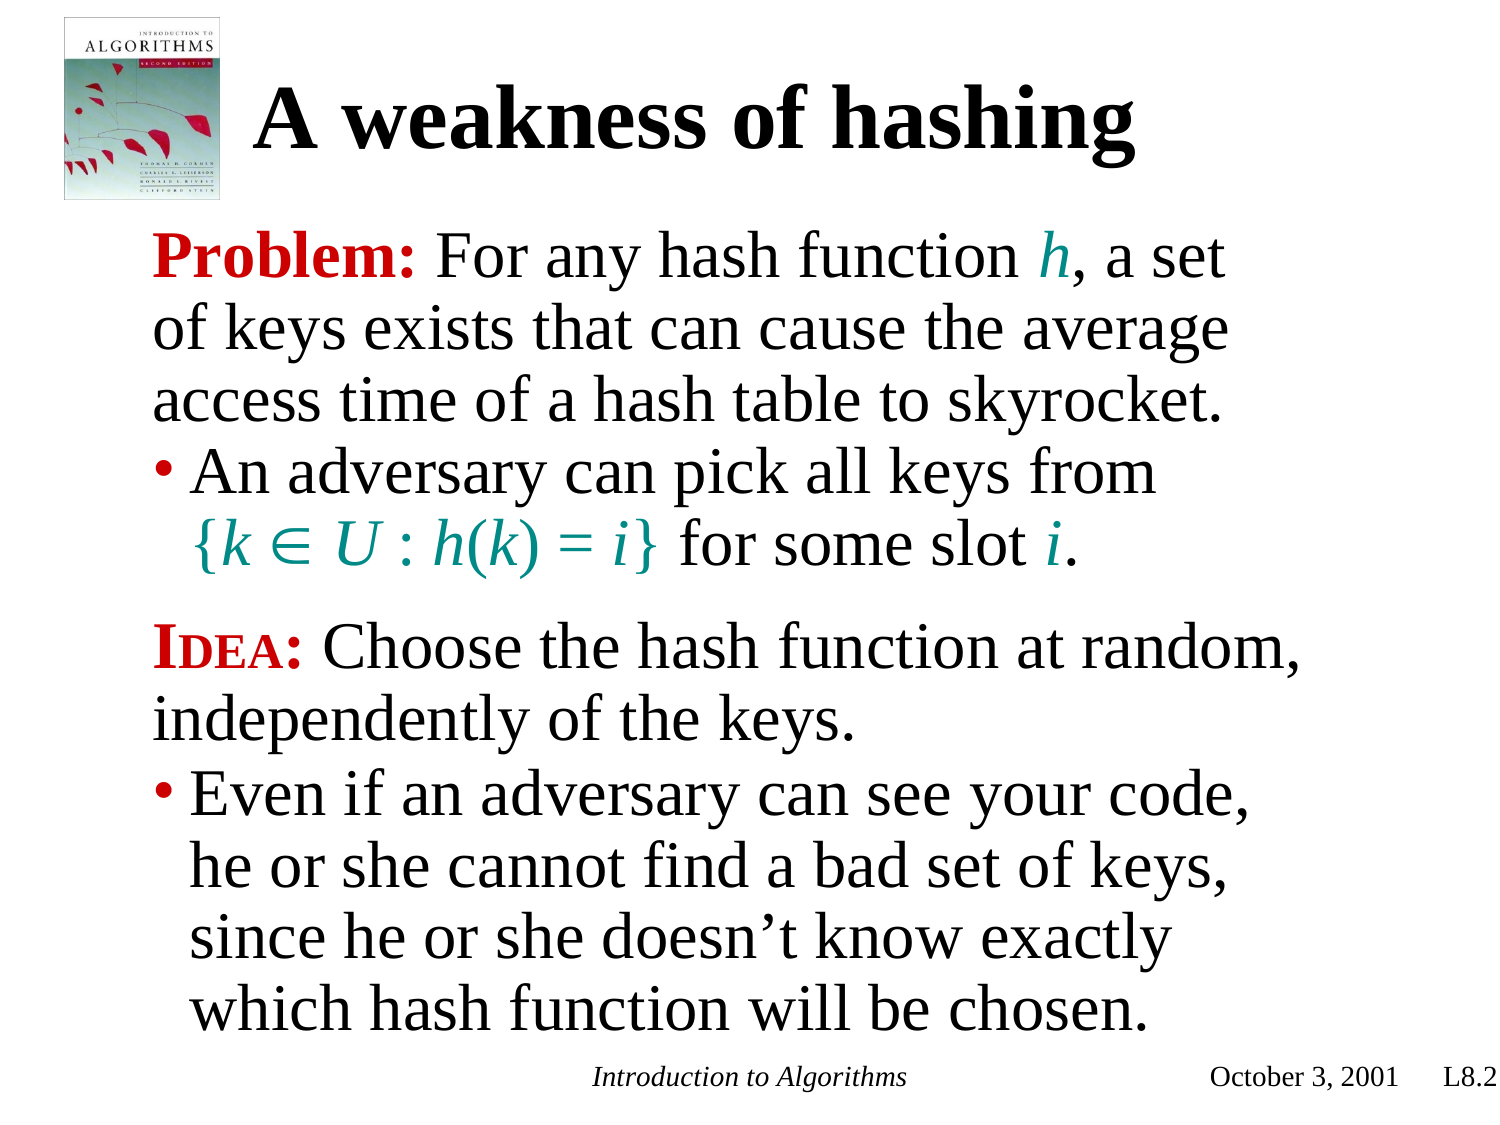

A weakness of hashing
Problem: For any hash function h, a set of keys exists that can cause the average access time of a hash table to skyrocket.
An adversary can pick all keys from {k  U : h(k) = i} for some slot i.
IDEA: Choose the hash function at random, independently of the keys.
Even if an adversary can see your code, he or she cannot find a bad set of keys, since he or she doesn’t know exactly which hash function will be chosen.
Introduction to Algorithms
October 3, 2001 L8.